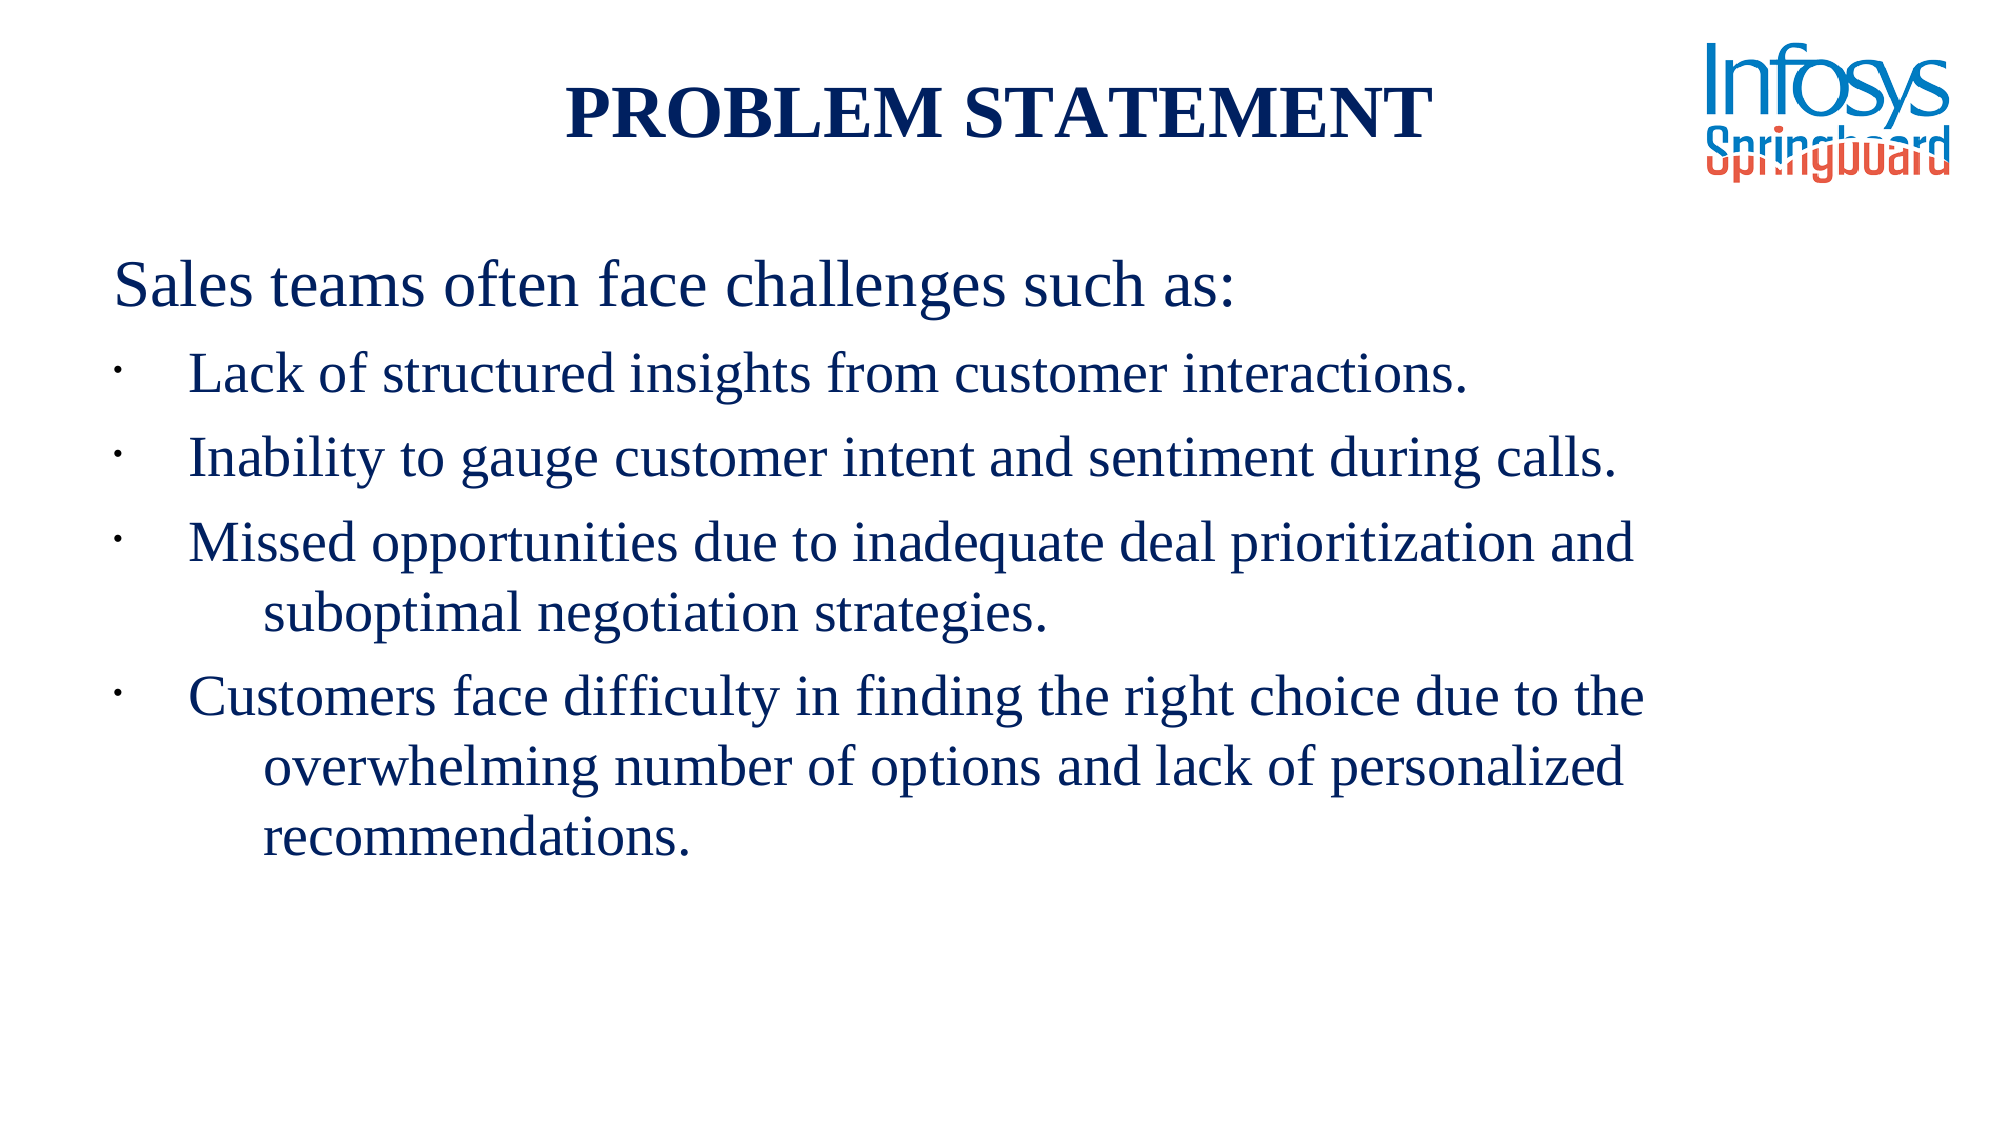

PROBLEM STATEMENT
Sales teams often face challenges such as:
Lack of structured insights from customer interactions.
Inability to gauge customer intent and sentiment during calls.
Missed opportunities due to inadequate deal prioritization and suboptimal negotiation strategies.
Customers face difficulty in finding the right choice due to the overwhelming number of options and lack of personalized recommendations.
4